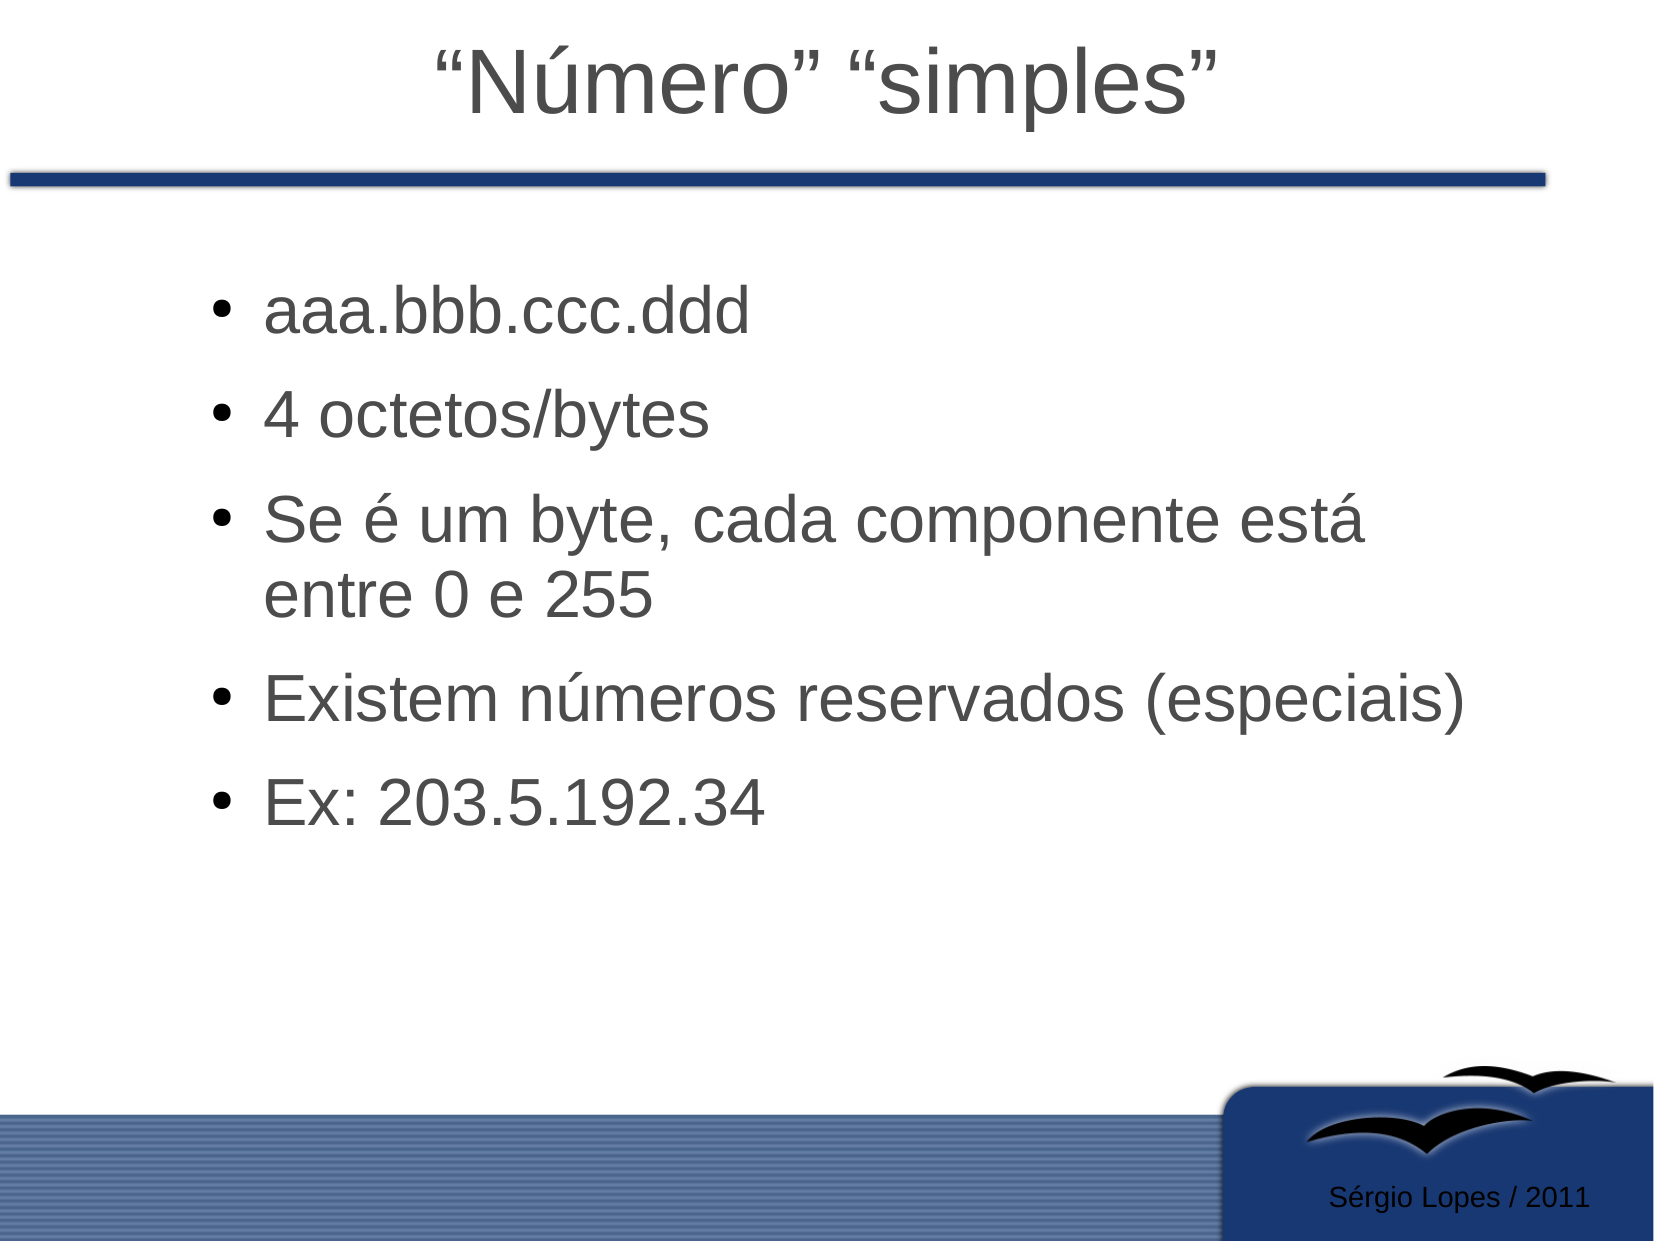

# “Número” “simples”
aaa.bbb.ccc.ddd
4 octetos/bytes
Se é um byte, cada componente está entre 0 e 255
Existem números reservados (especiais)
Ex: 203.5.192.34
Sérgio Lopes / 2011